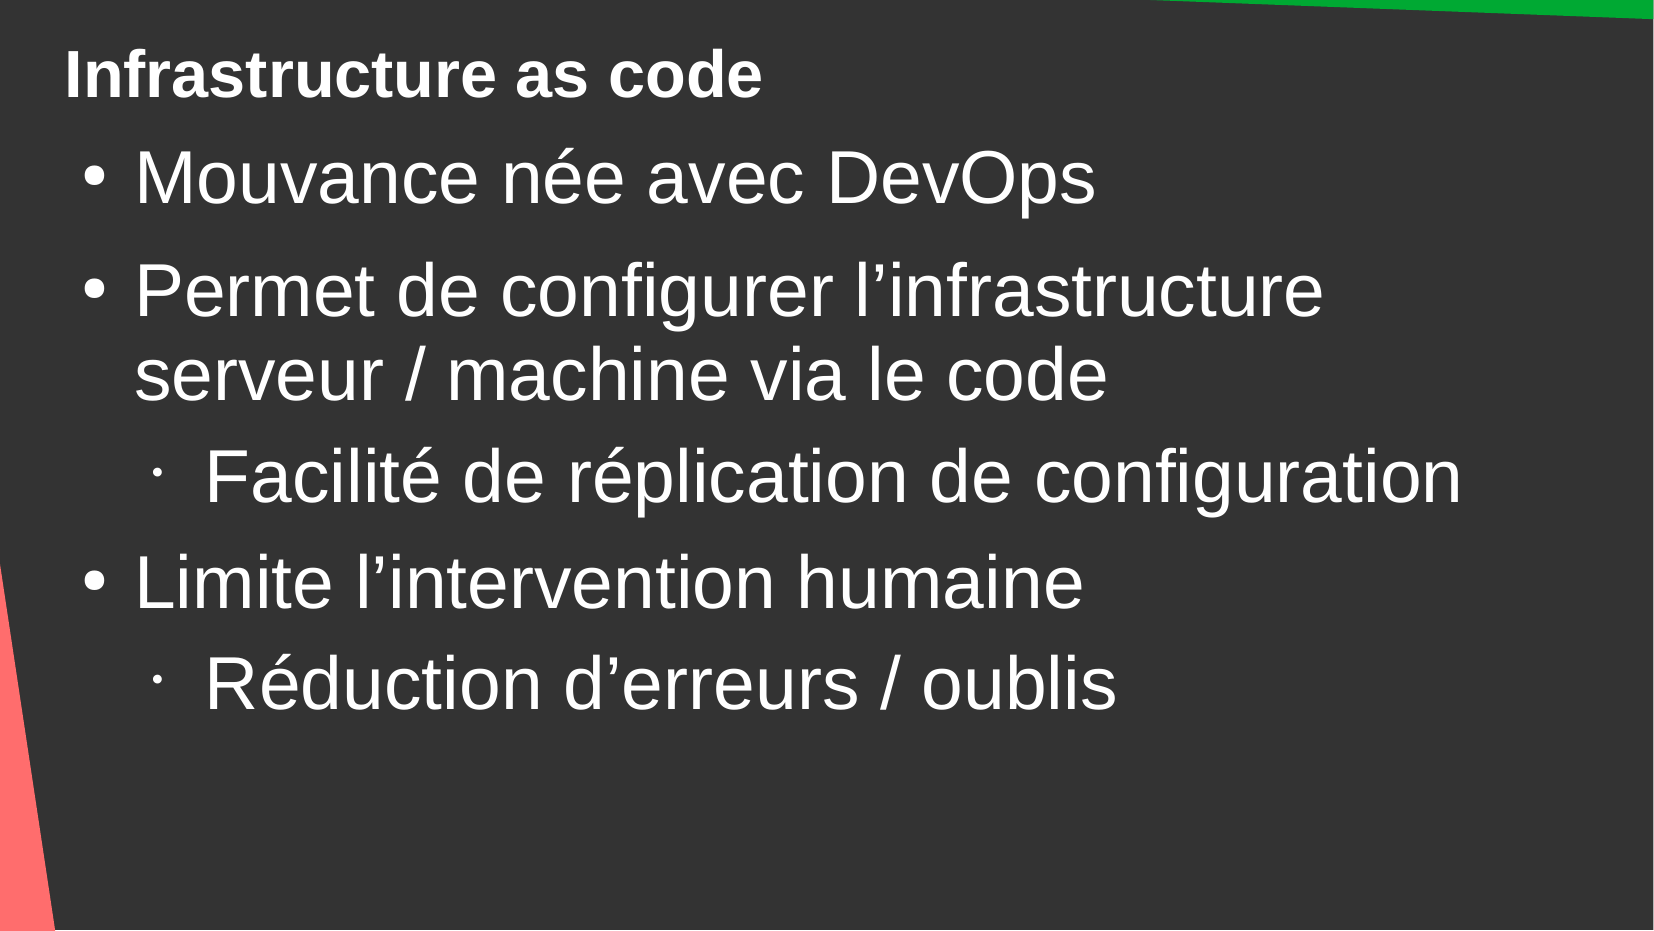

# Infrastructure as code
Mouvance née avec DevOps
Permet de configurer l’infrastructure serveur / machine via le code
Facilité de réplication de configuration
Limite l’intervention humaine
Réduction d’erreurs / oublis